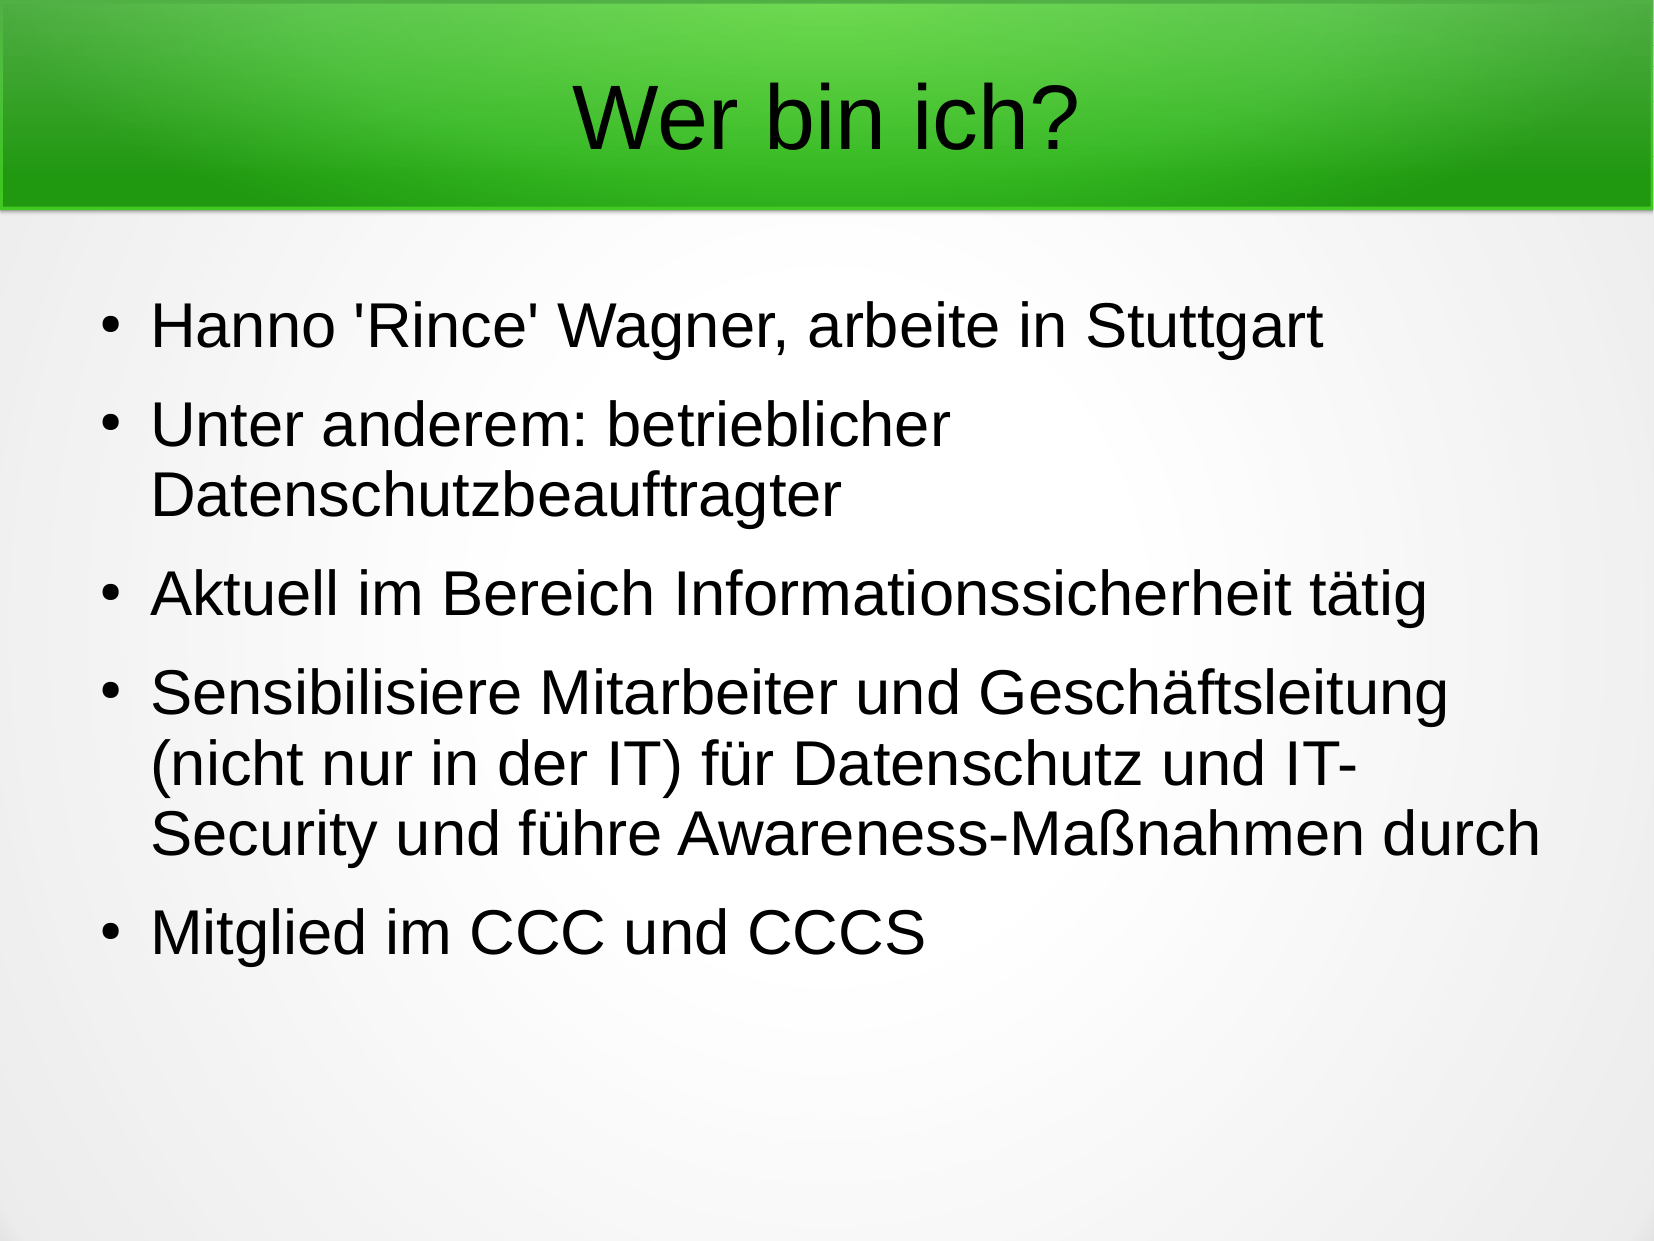

# Wer bin ich?
Hanno 'Rince' Wagner, arbeite in Stuttgart
Unter anderem: betrieblicher Datenschutzbeauftragter
Aktuell im Bereich Informationssicherheit tätig
Sensibilisiere Mitarbeiter und Geschäftsleitung (nicht nur in der IT) für Datenschutz und IT-Security und führe Awareness-Maßnahmen durch
Mitglied im CCC und CCCS